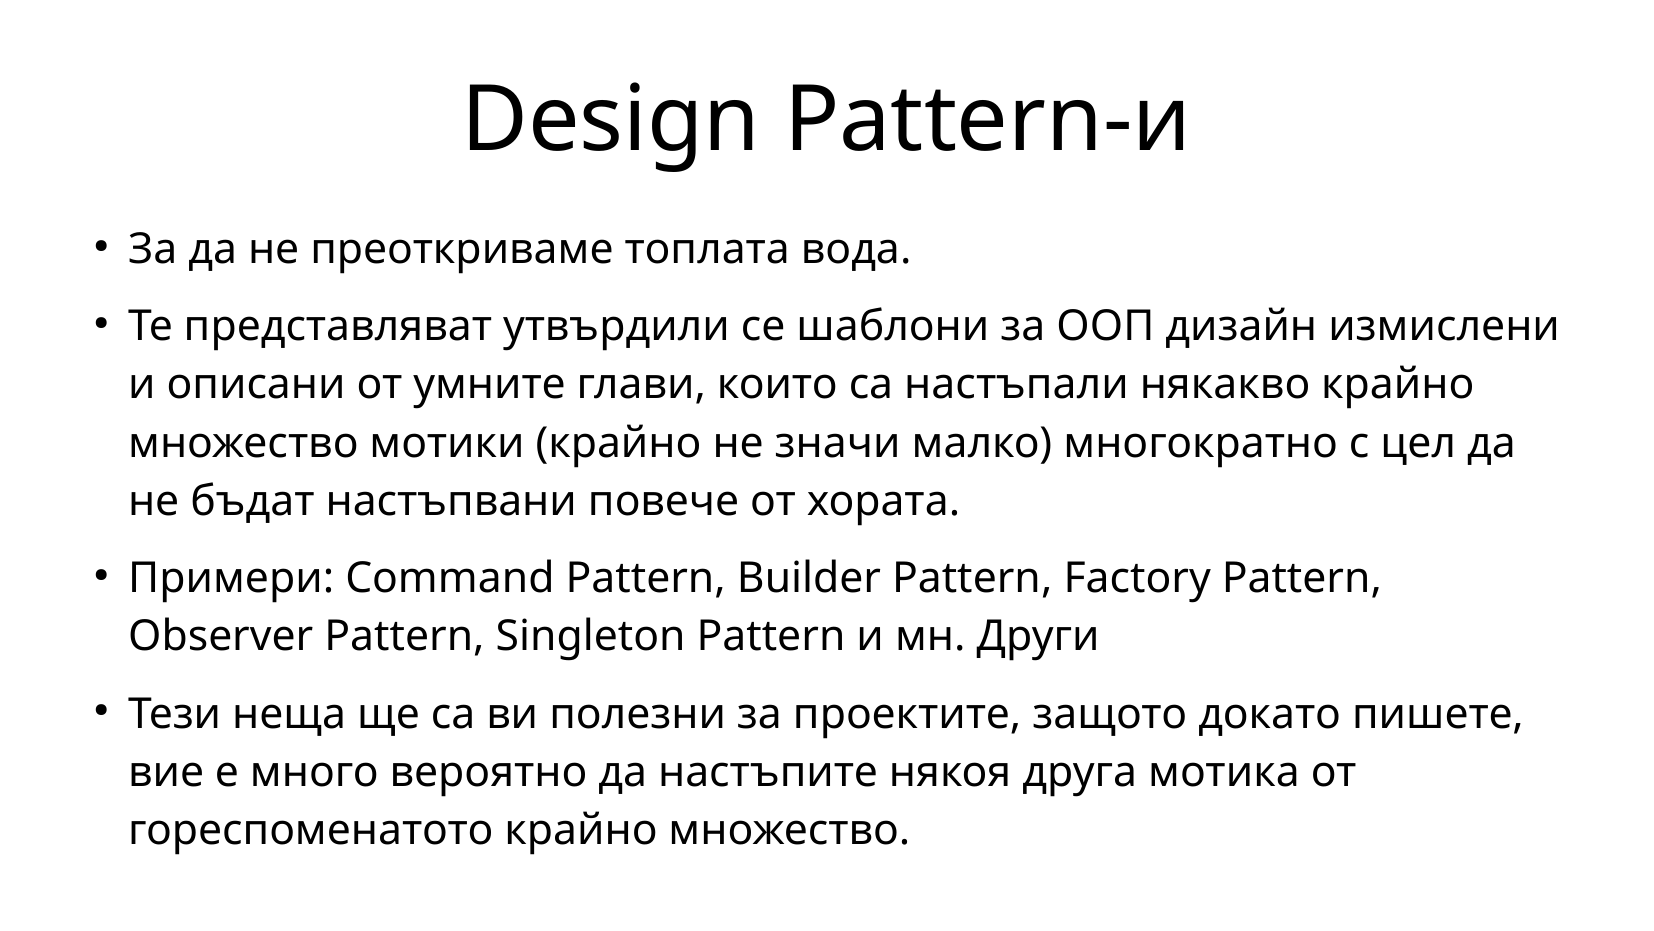

# Design Pattern-и
За да не преоткриваме топлата вода.
Те представляват утвърдили се шаблони за ООП дизайн измислени и описани от умните глави, които са настъпали някакво крайно множество мотики (крайно не значи малко) многократно с цел да не бъдат настъпвани повече от хората.
Примери: Command Pattern, Builder Pattern, Factory Pattern, Observer Pattern, Singleton Pattern и мн. Други
Тези неща ще са ви полезни за проектите, защото докато пишете, вие е много вероятно да настъпите някоя друга мотика от гореспоменатото крайно множество.